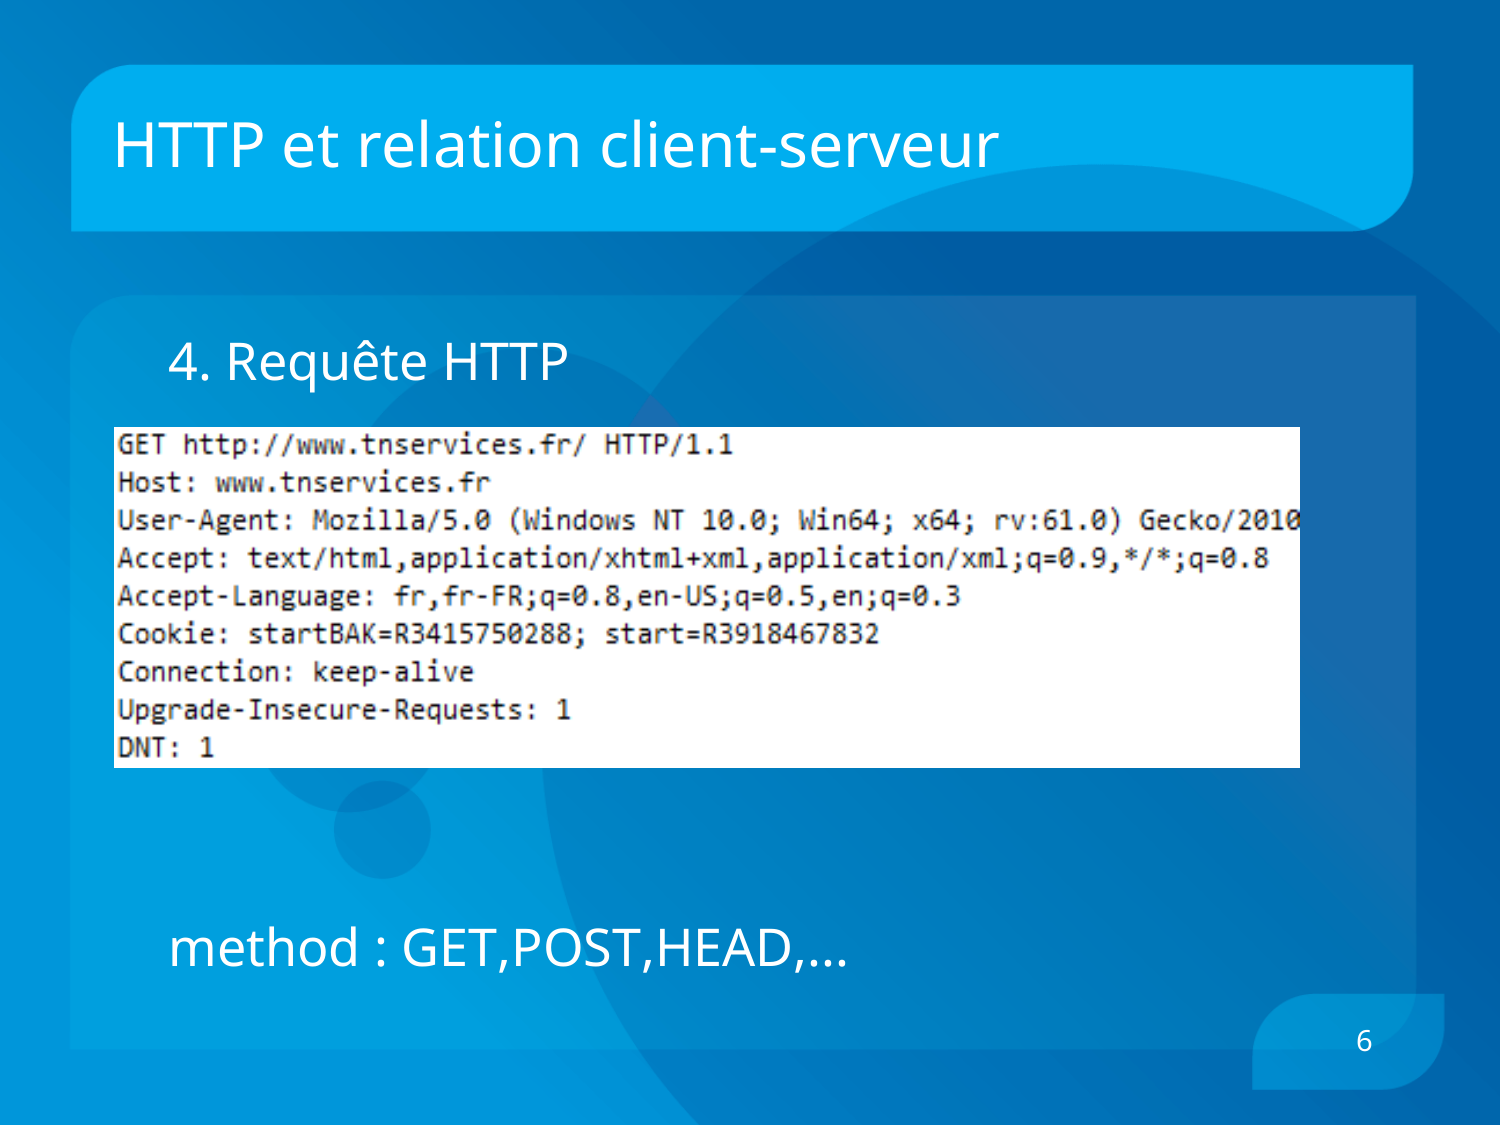

# HTTP et relation client-serveur
4. Requête HTTP
method : GET,POST,HEAD,...
6